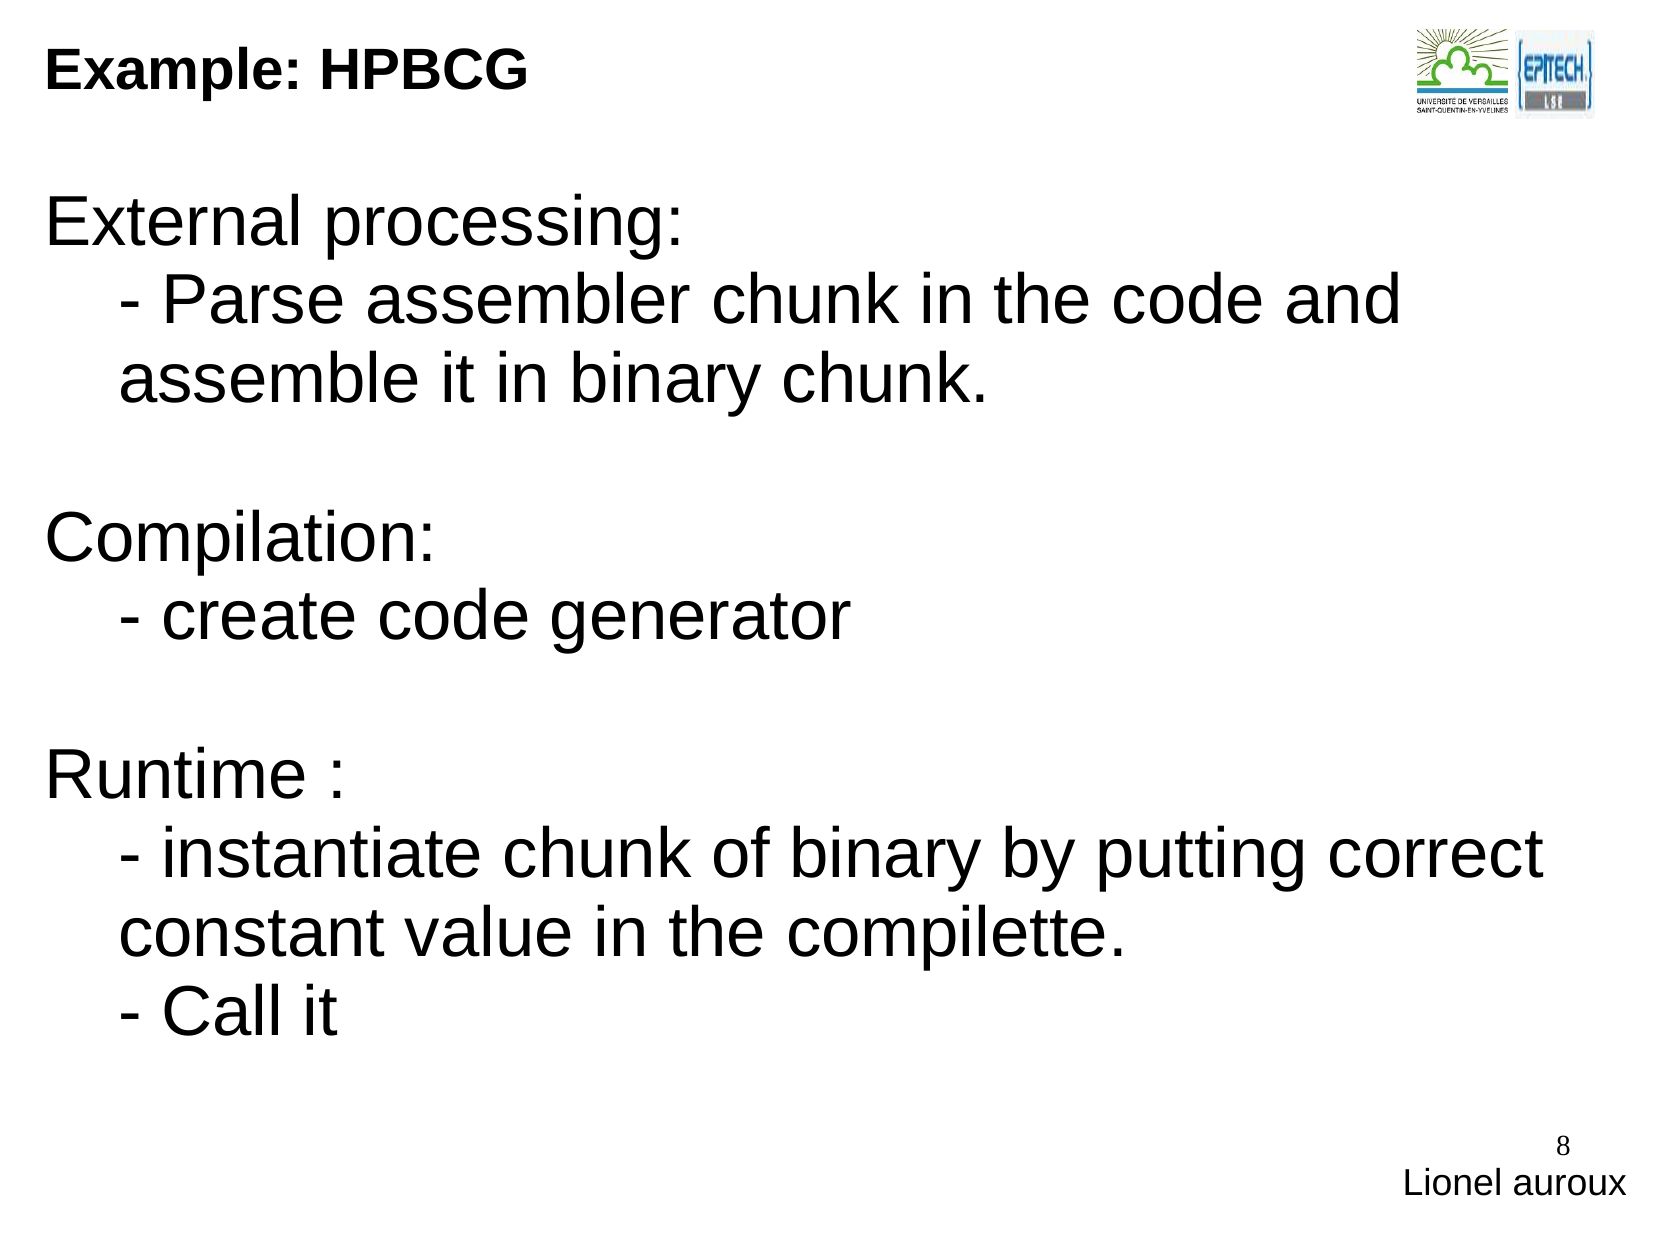

Example: HPBCG
External processing:
	- Parse assembler chunk in the code and
	assemble it in binary chunk.
Compilation:
	- create code generator
Runtime :
	- instantiate chunk of binary by putting correct 	constant value in the compilette.
	- Call it
8
Lionel auroux